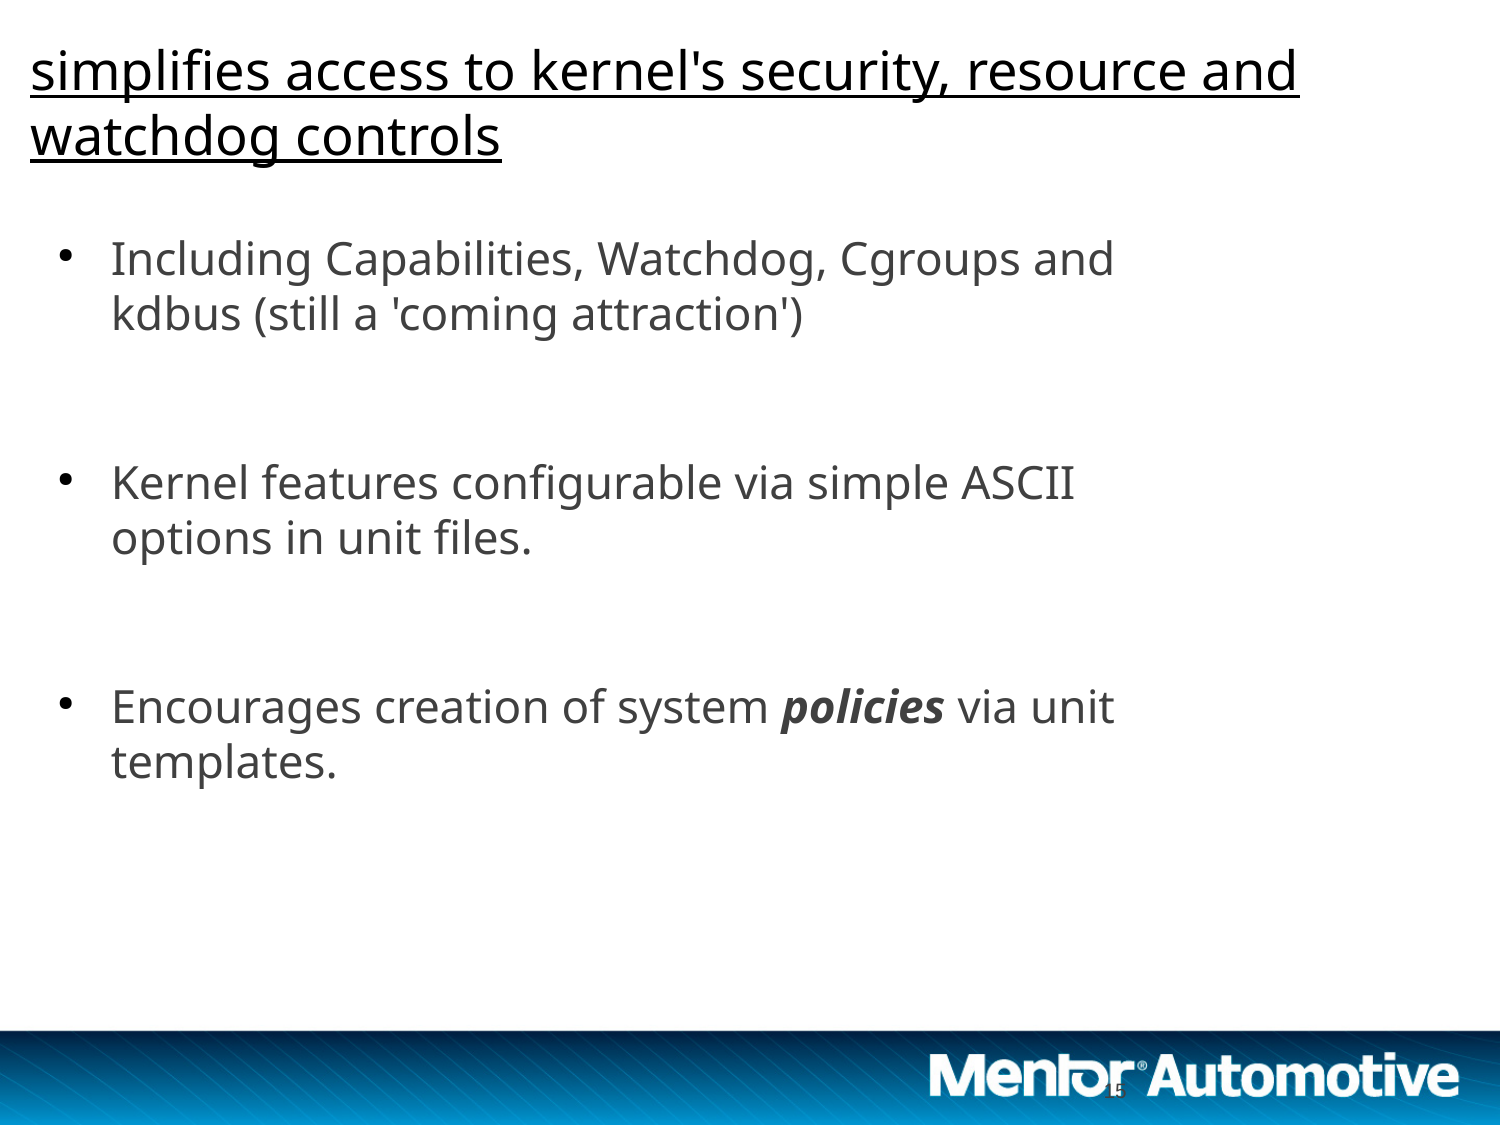

# simplifies access to kernel's security, resource and watchdog controls
Including Capabilities, Watchdog, Cgroups and kdbus (still a 'coming attraction')
Kernel features configurable via simple ASCII options in unit files.
Encourages creation of system policies via unit templates.